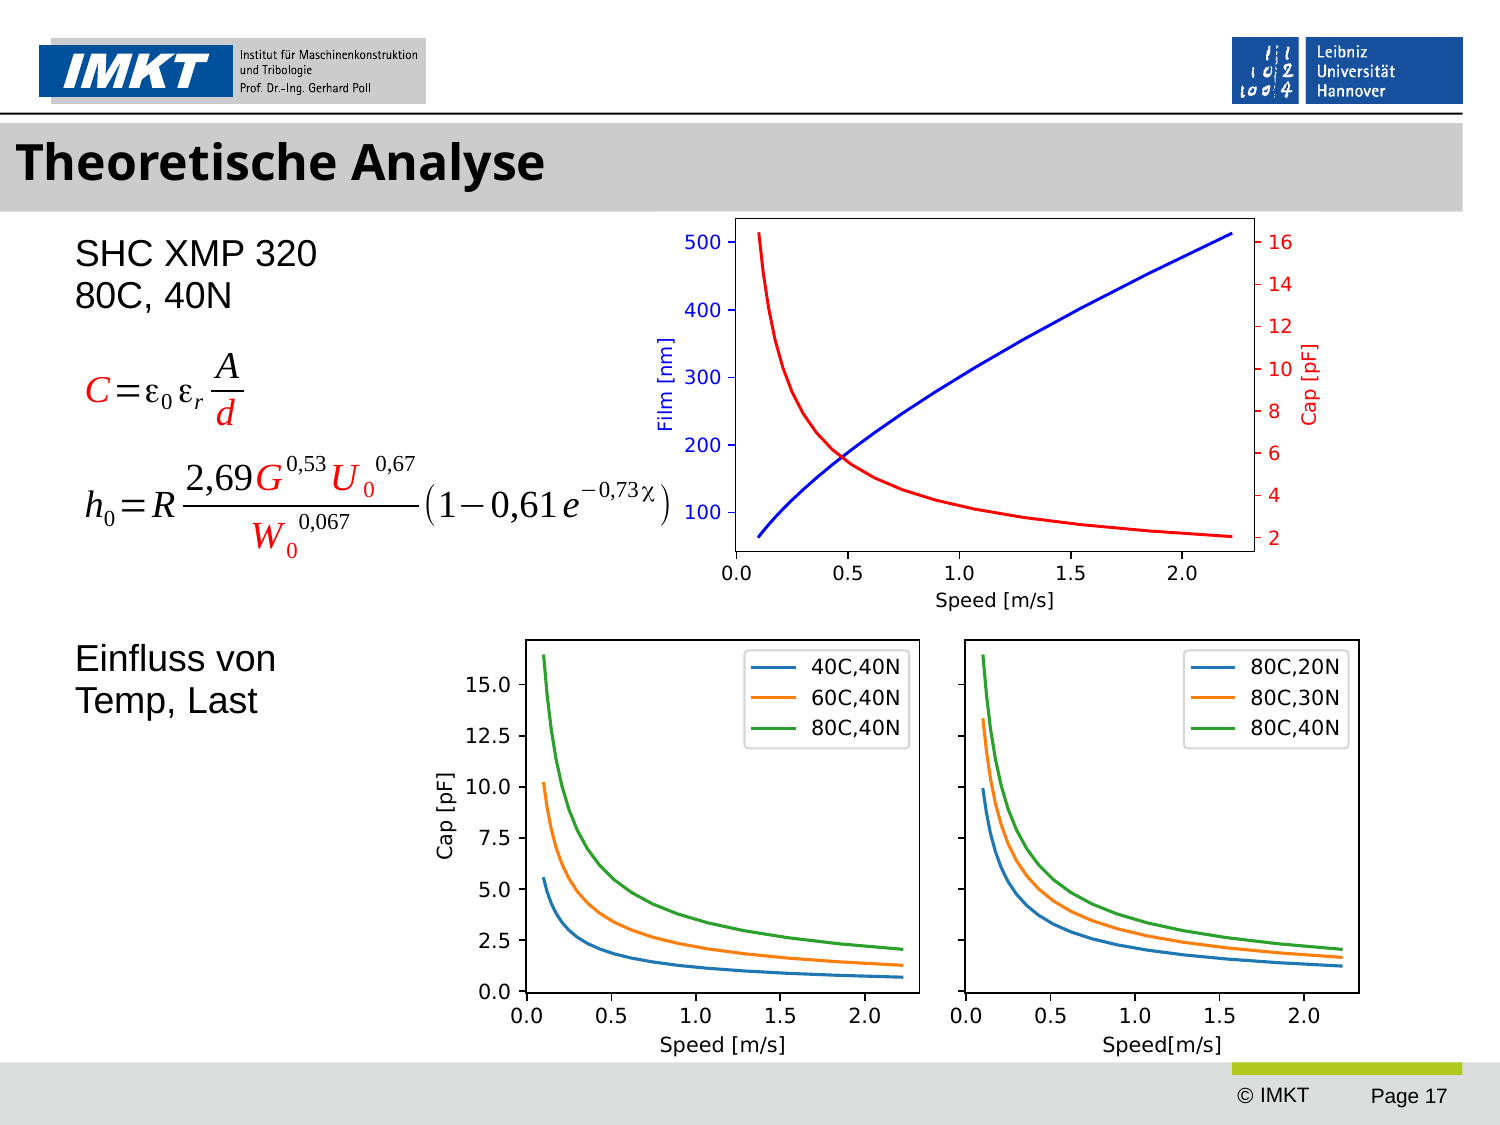

# Theoretische Analyse
SHC XMP 320
80C, 40N
Einfluss von
Temp, Last
TODO:
1. Zusammenhang zwischen Filmdicke, Kapazität mit Geschw.
2. Einflüsse von Temp und Last auf die Kapazität
3. Bereich, wo größten Auflösung hat